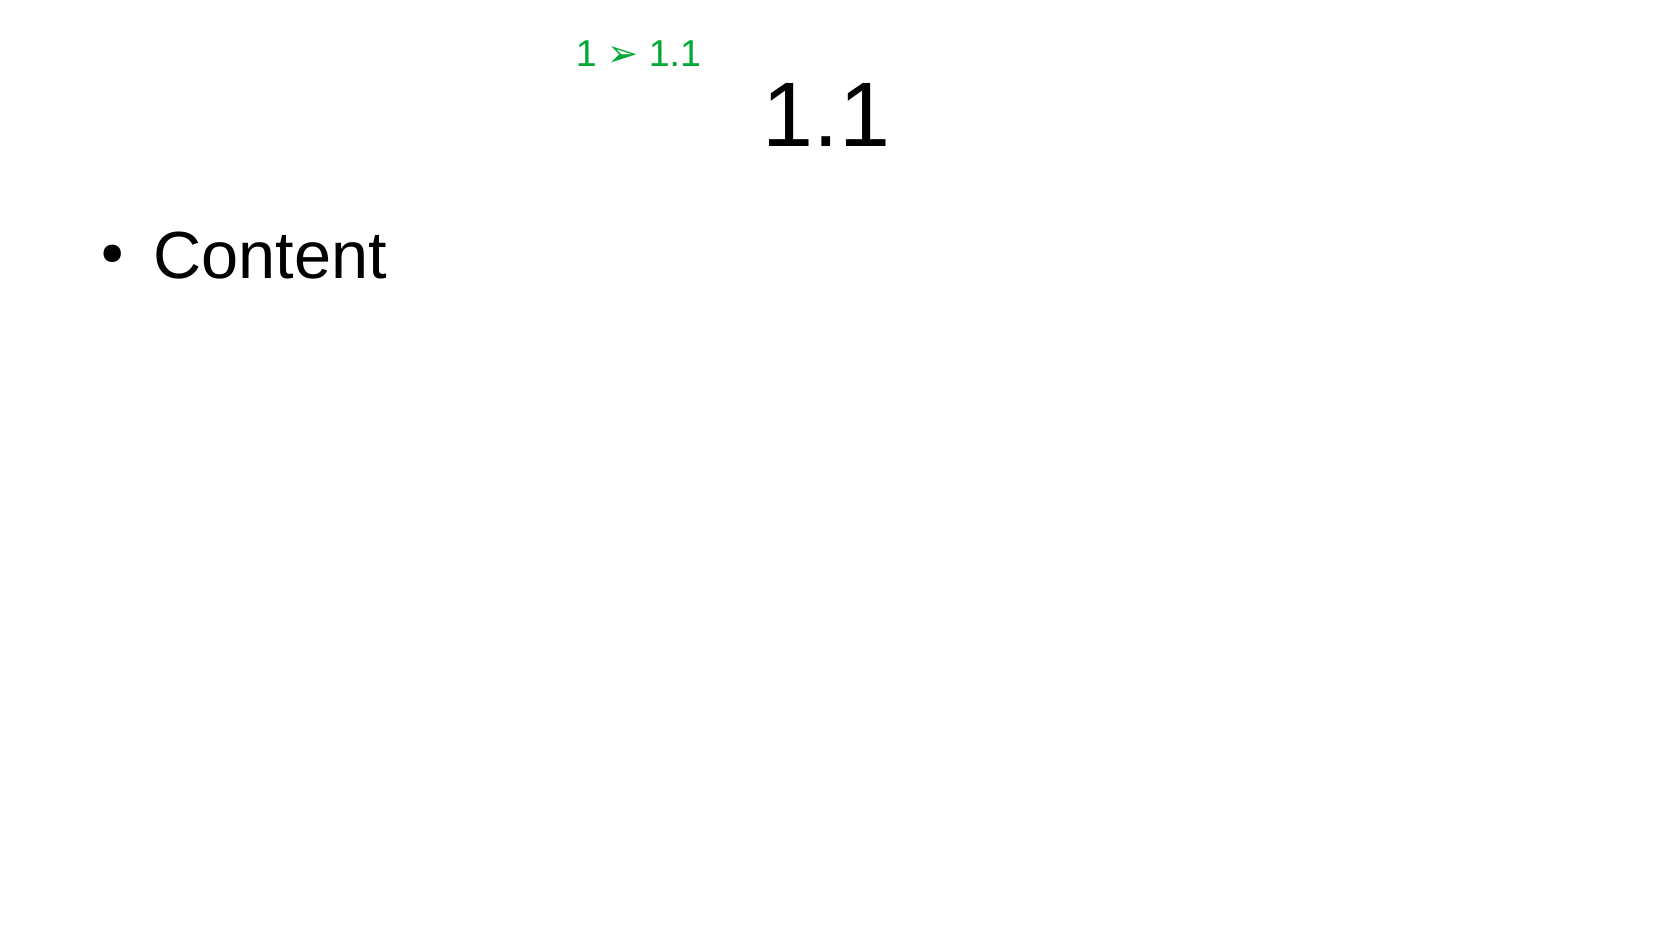

1 ➢ 1.1
# 1.1
#push
Content